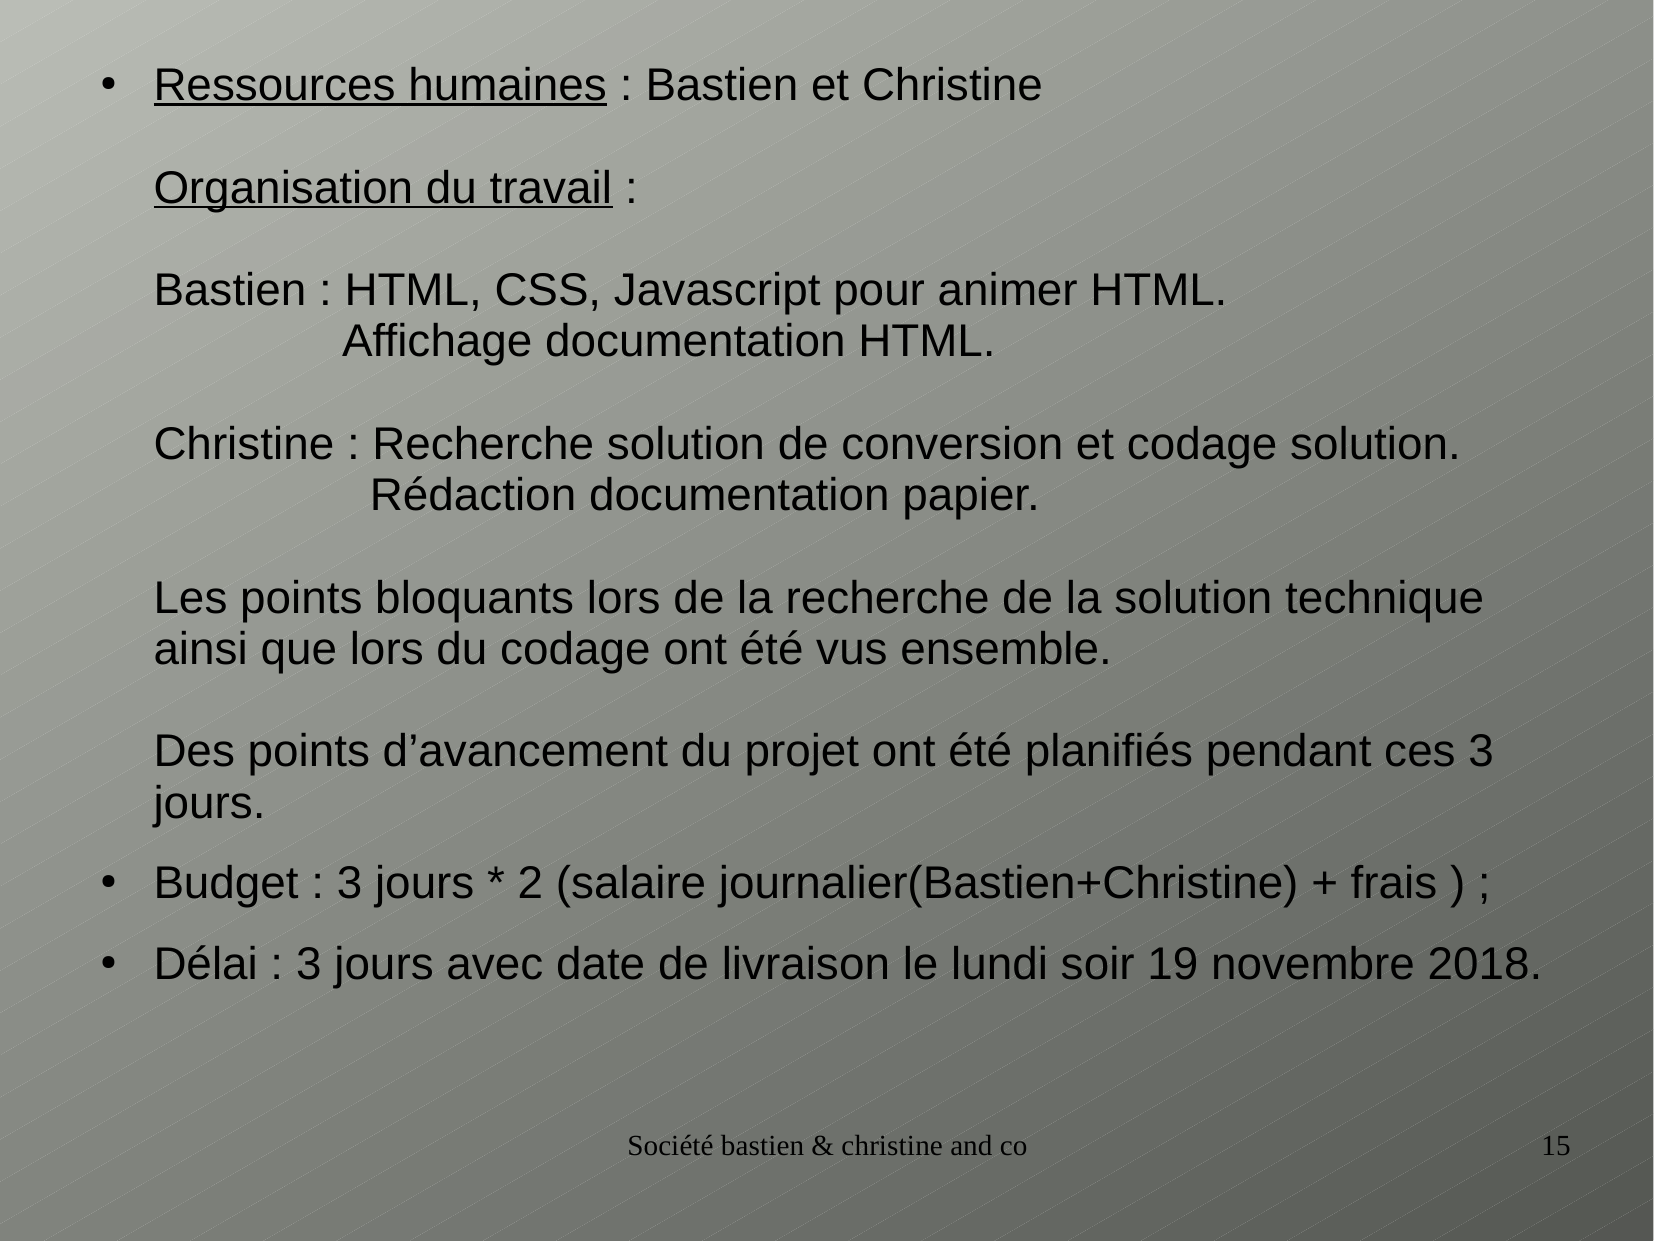

# Ressources humaines : Bastien et Christine Organisation du travail : Bastien : HTML, CSS, Javascript pour animer HTML. Affichage documentation HTML. Christine : Recherche solution de conversion et codage solution. Rédaction documentation papier. Les points bloquants lors de la recherche de la solution technique ainsi que lors du codage ont été vus ensemble. Des points d’avancement du projet ont été planifiés pendant ces 3 jours.
Budget : 3 jours * 2 (salaire journalier(Bastien+Christine) + frais ) ;
Délai : 3 jours avec date de livraison le lundi soir 19 novembre 2018.
Société bastien & christine and co
15